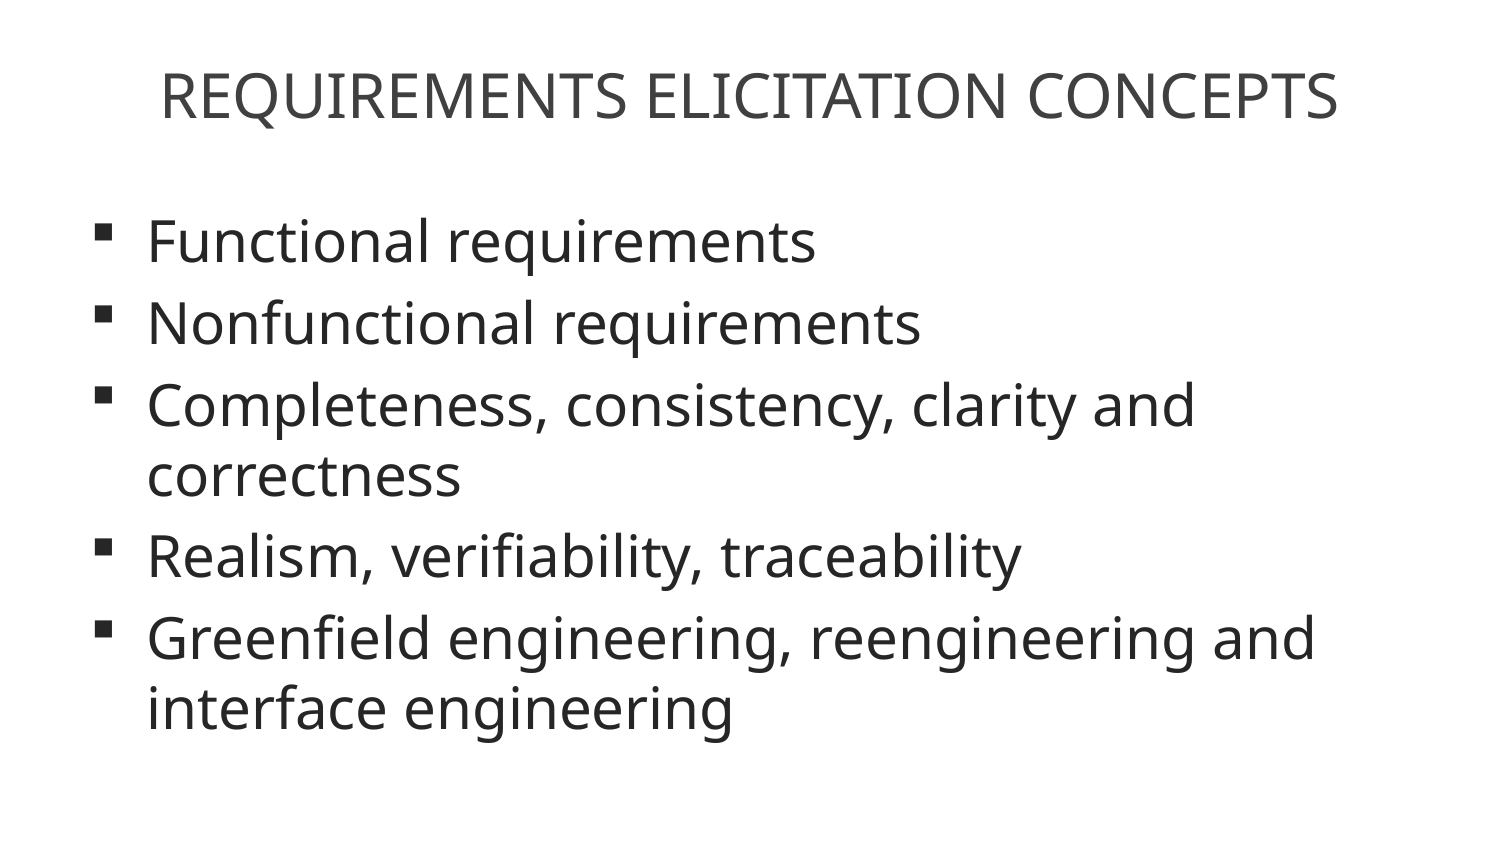

# Requirements elicitation concepts
Functional requirements
Nonfunctional requirements
Completeness, consistency, clarity and correctness
Realism, verifiability, traceability
Greenfield engineering, reengineering and interface engineering